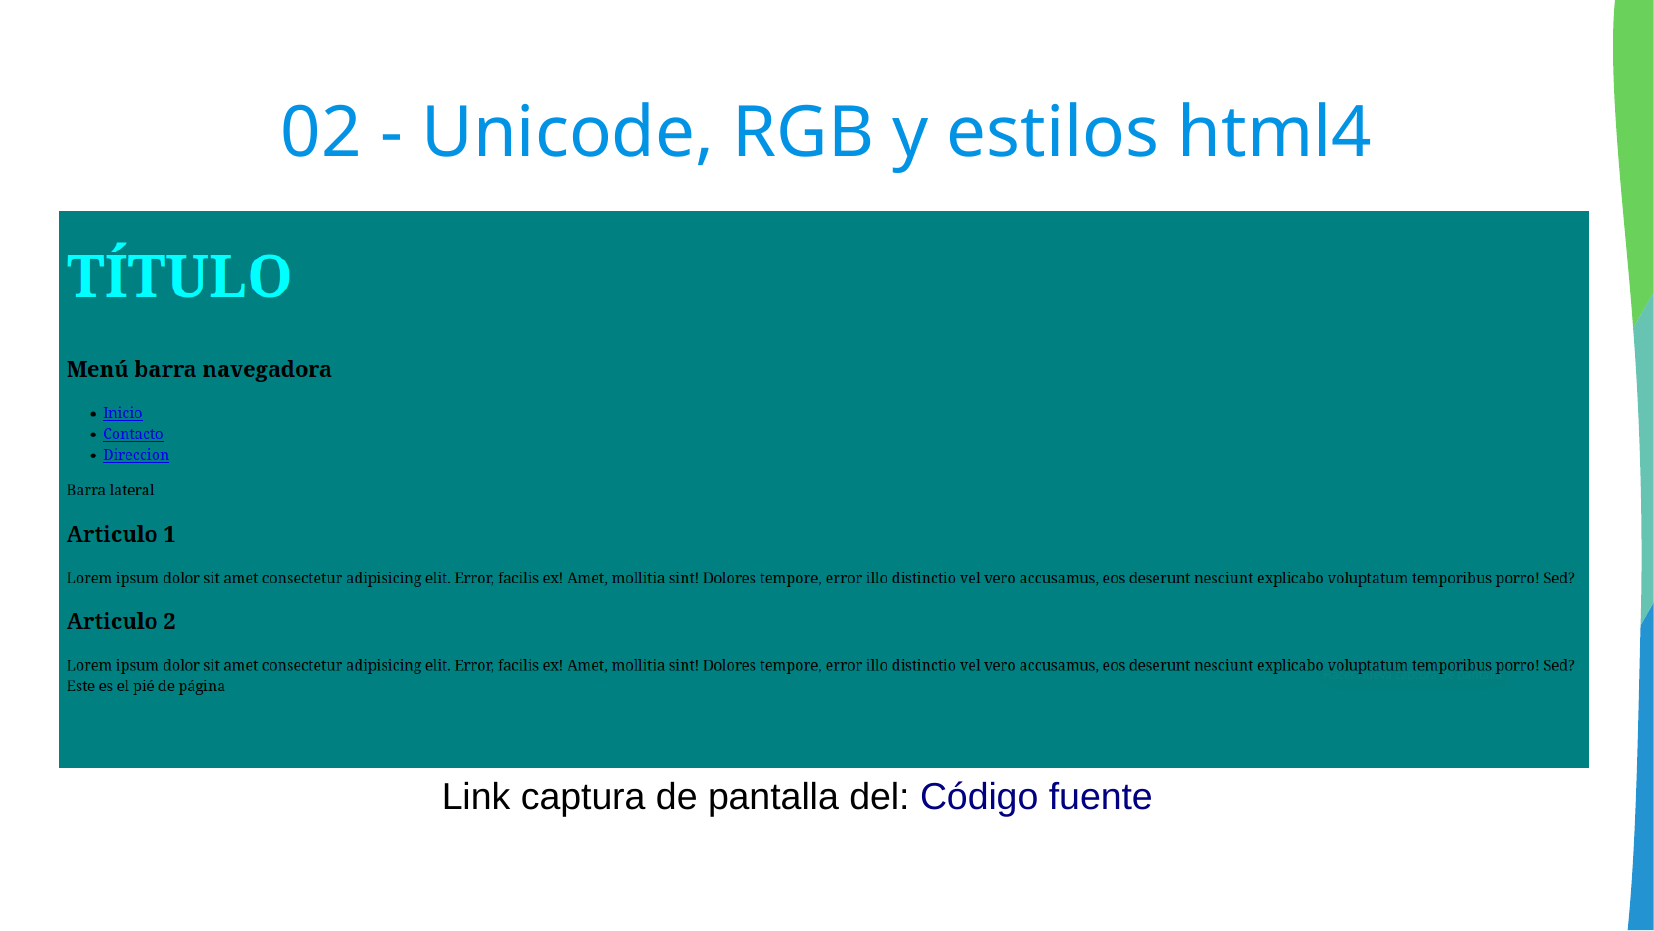

02 - Unicode, RGB y estilos html4
Link captura de pantalla del: Código fuente